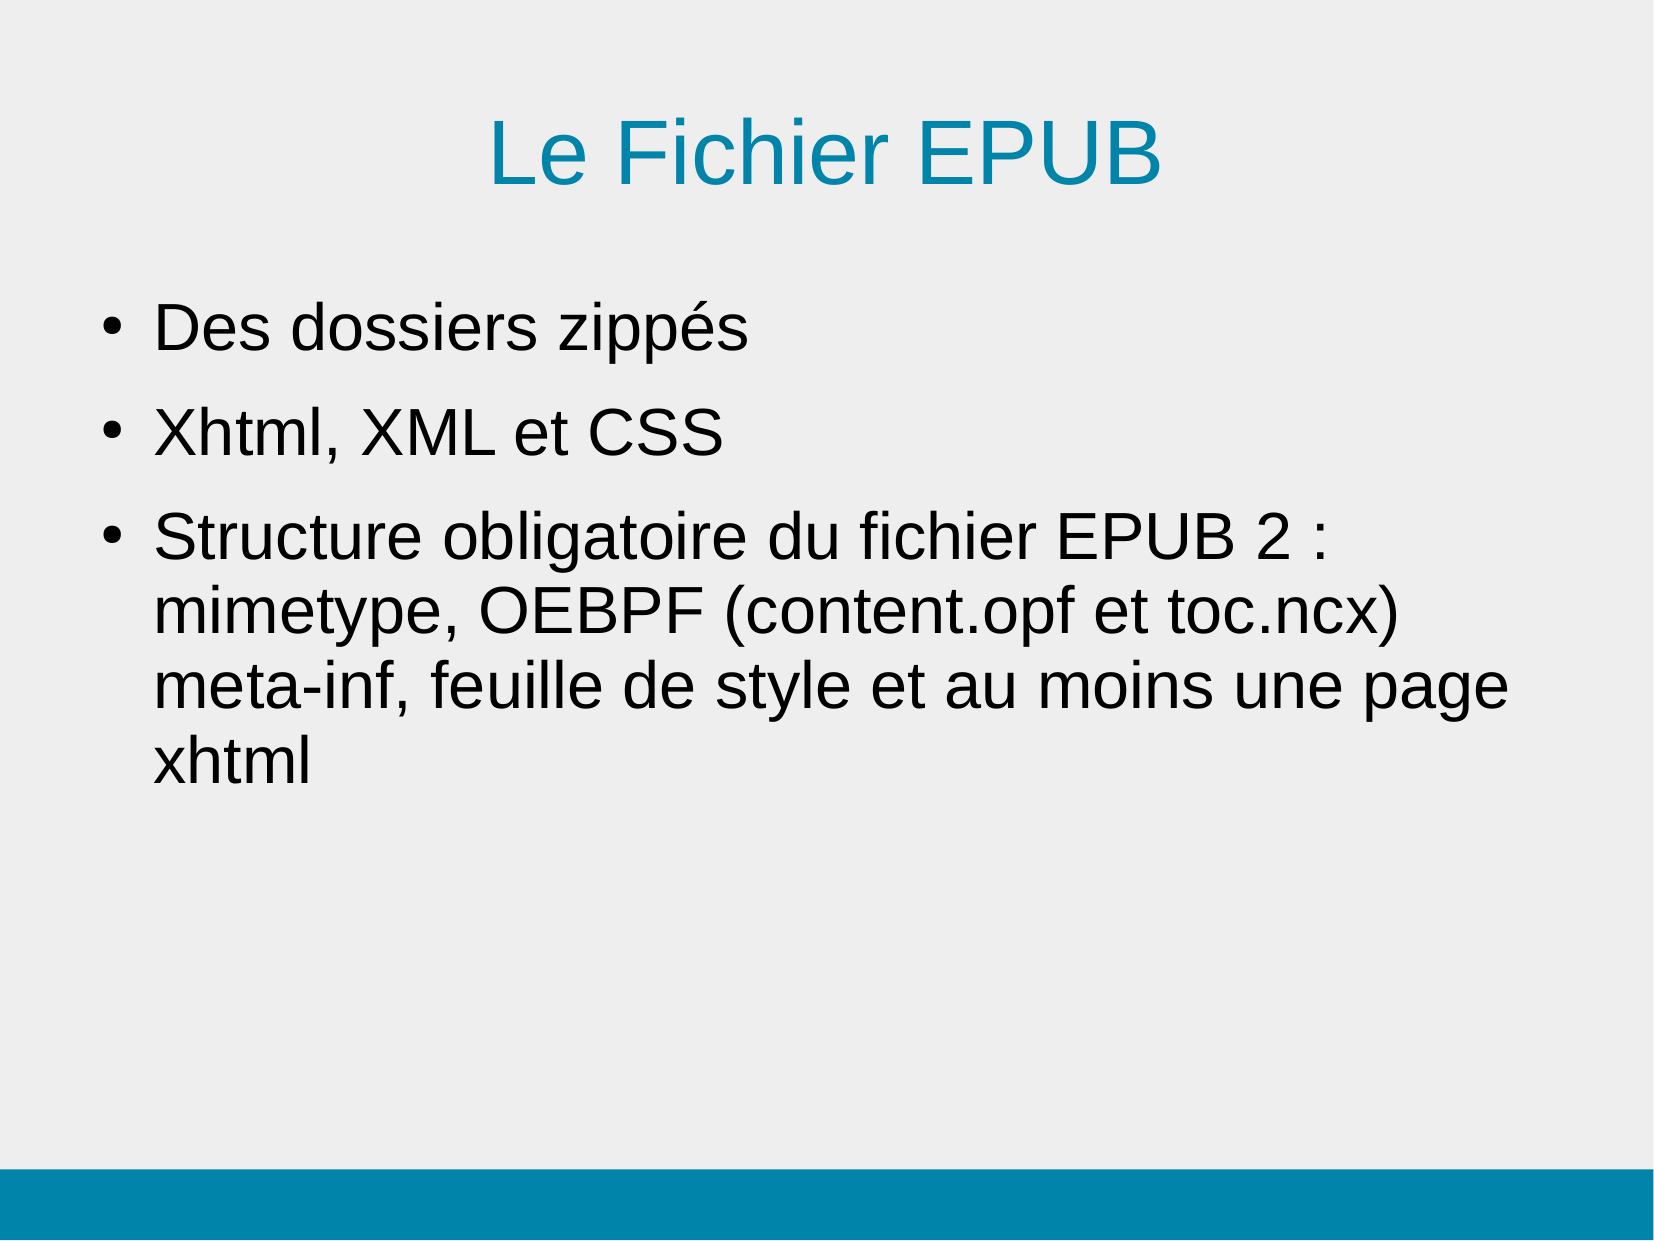

# Le Fichier EPUB
Des dossiers zippés
Xhtml, XML et CSS
Structure obligatoire du fichier EPUB 2 : mimetype, OEBPF (content.opf et toc.ncx) meta-inf, feuille de style et au moins une page xhtml